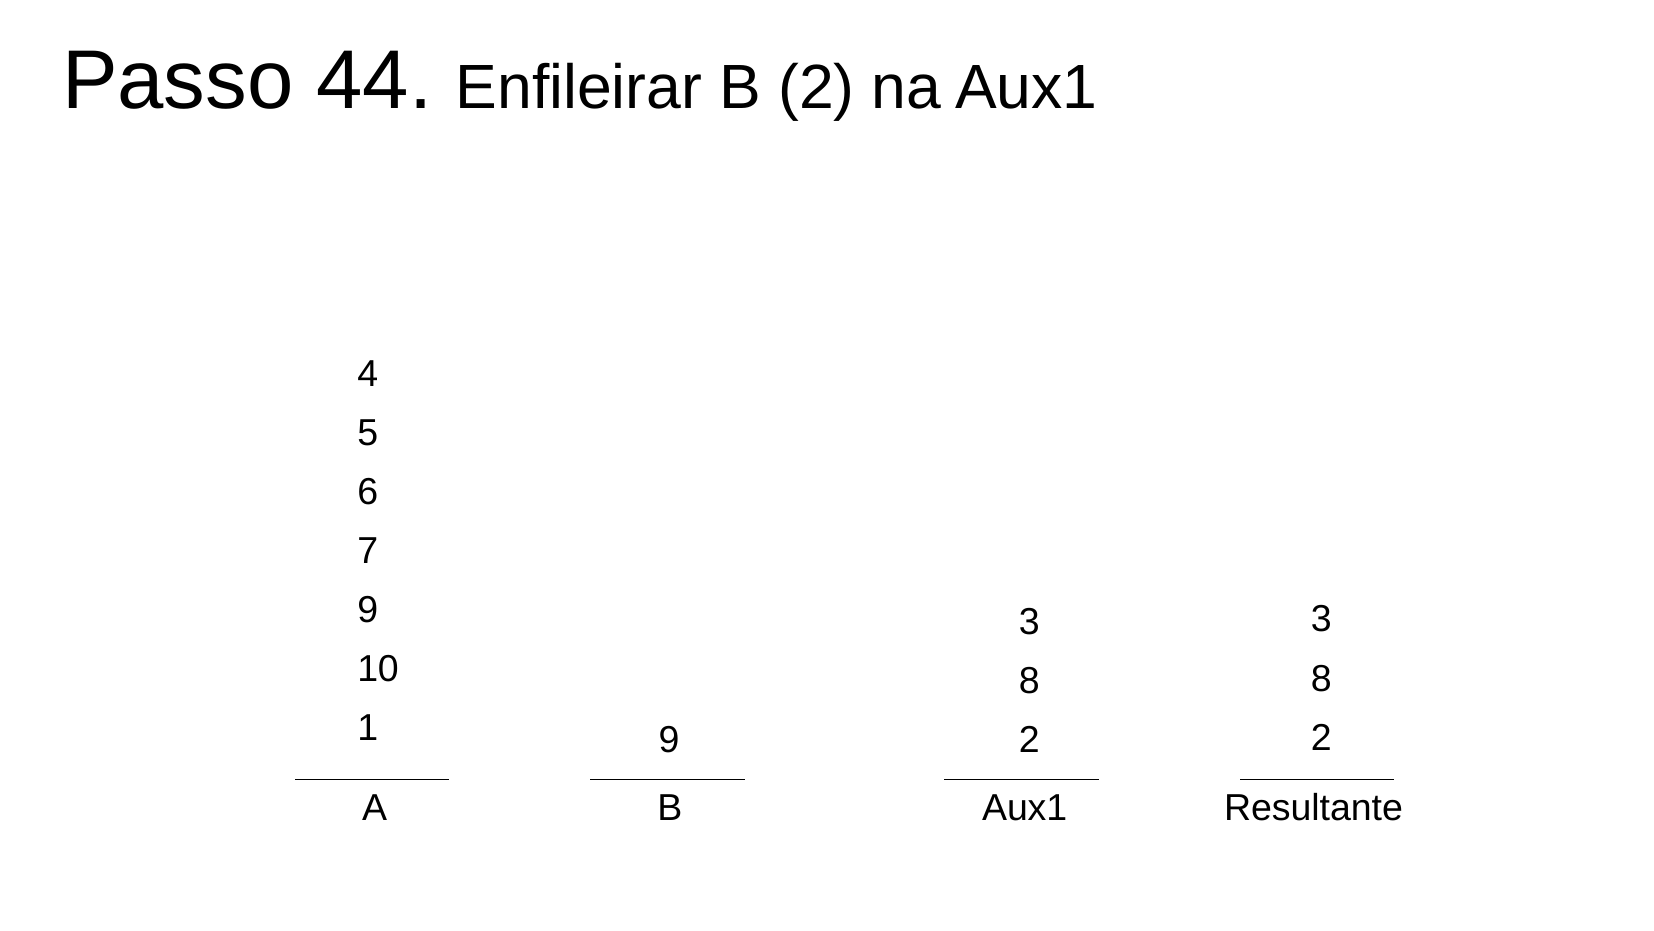

Passo 44. Enfileirar B (2) na Aux1
4
5
6
7
9
3
3
10
8
8
1
2
9
2
A
B
Aux1
Resultante